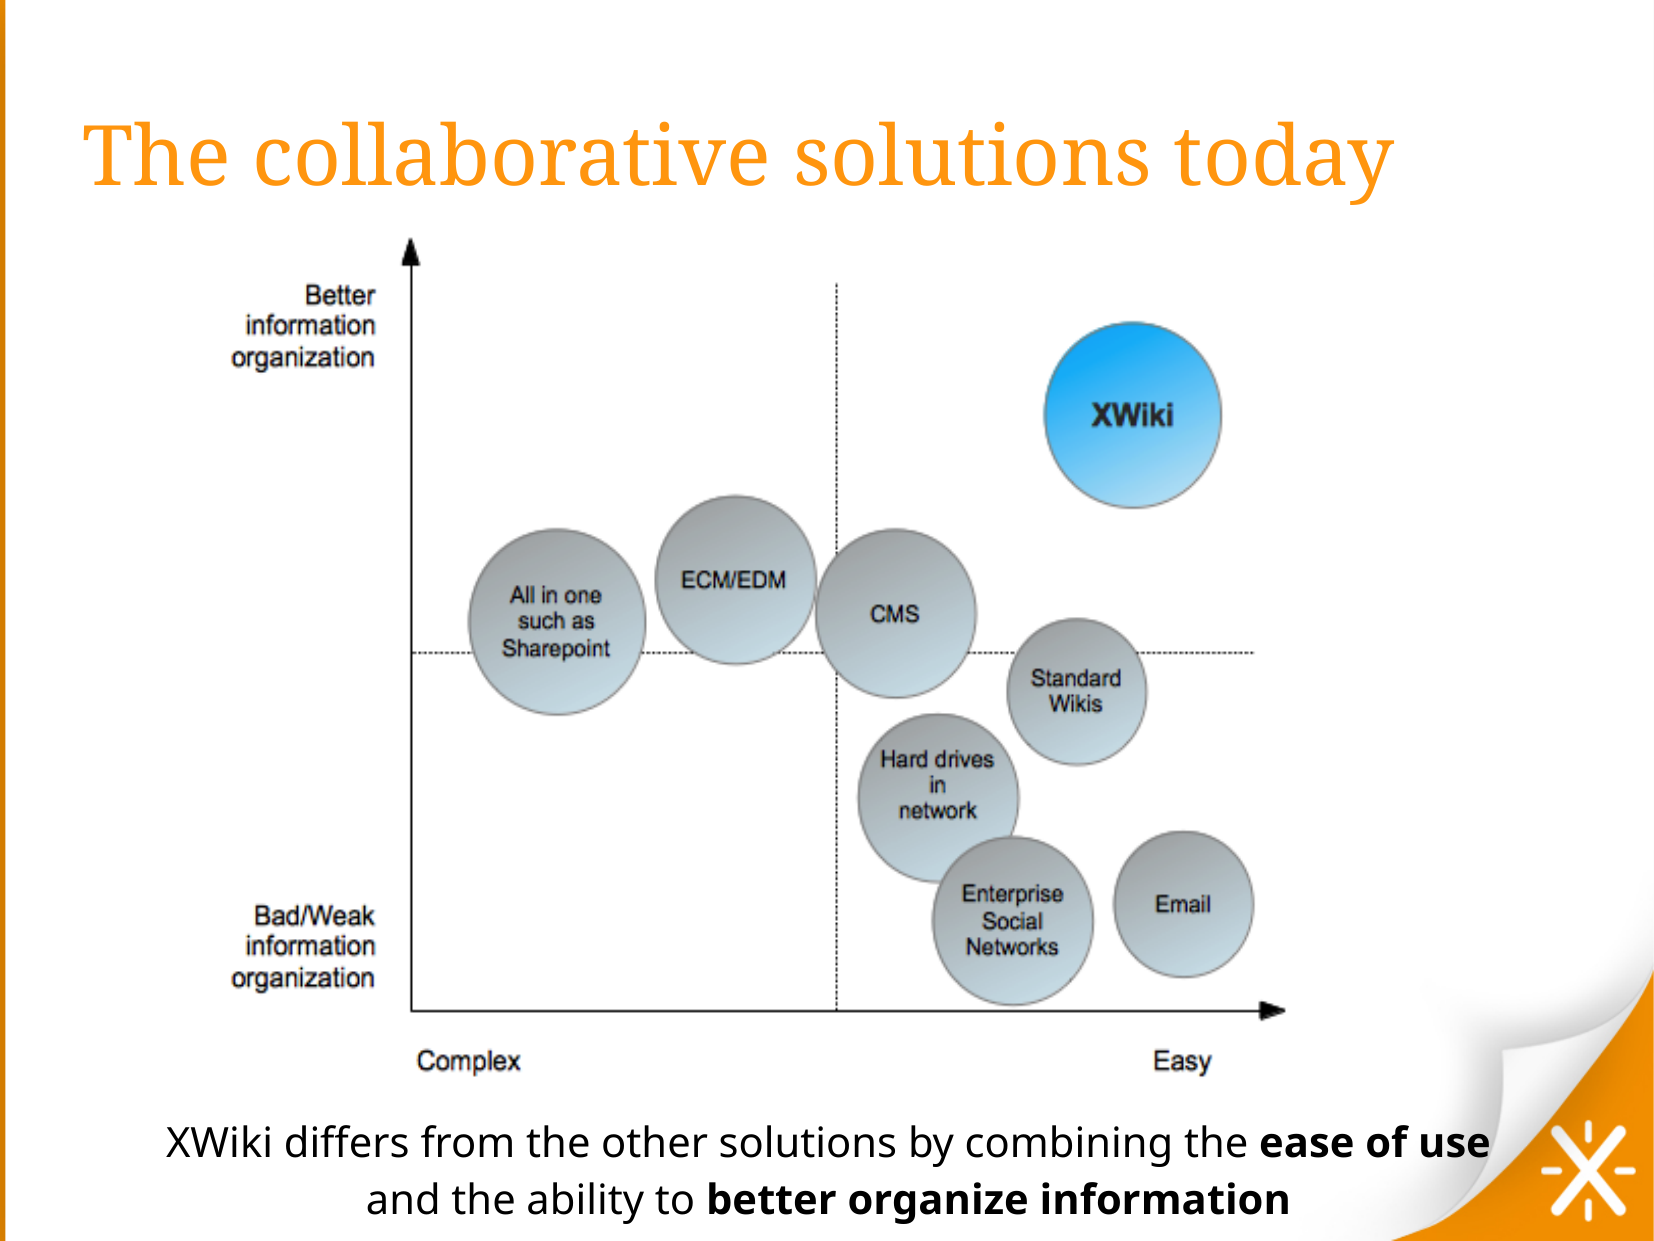

# The collaborative solutions today
XWiki differs from the other solutions by combining the ease of use
and the ability to better organize information